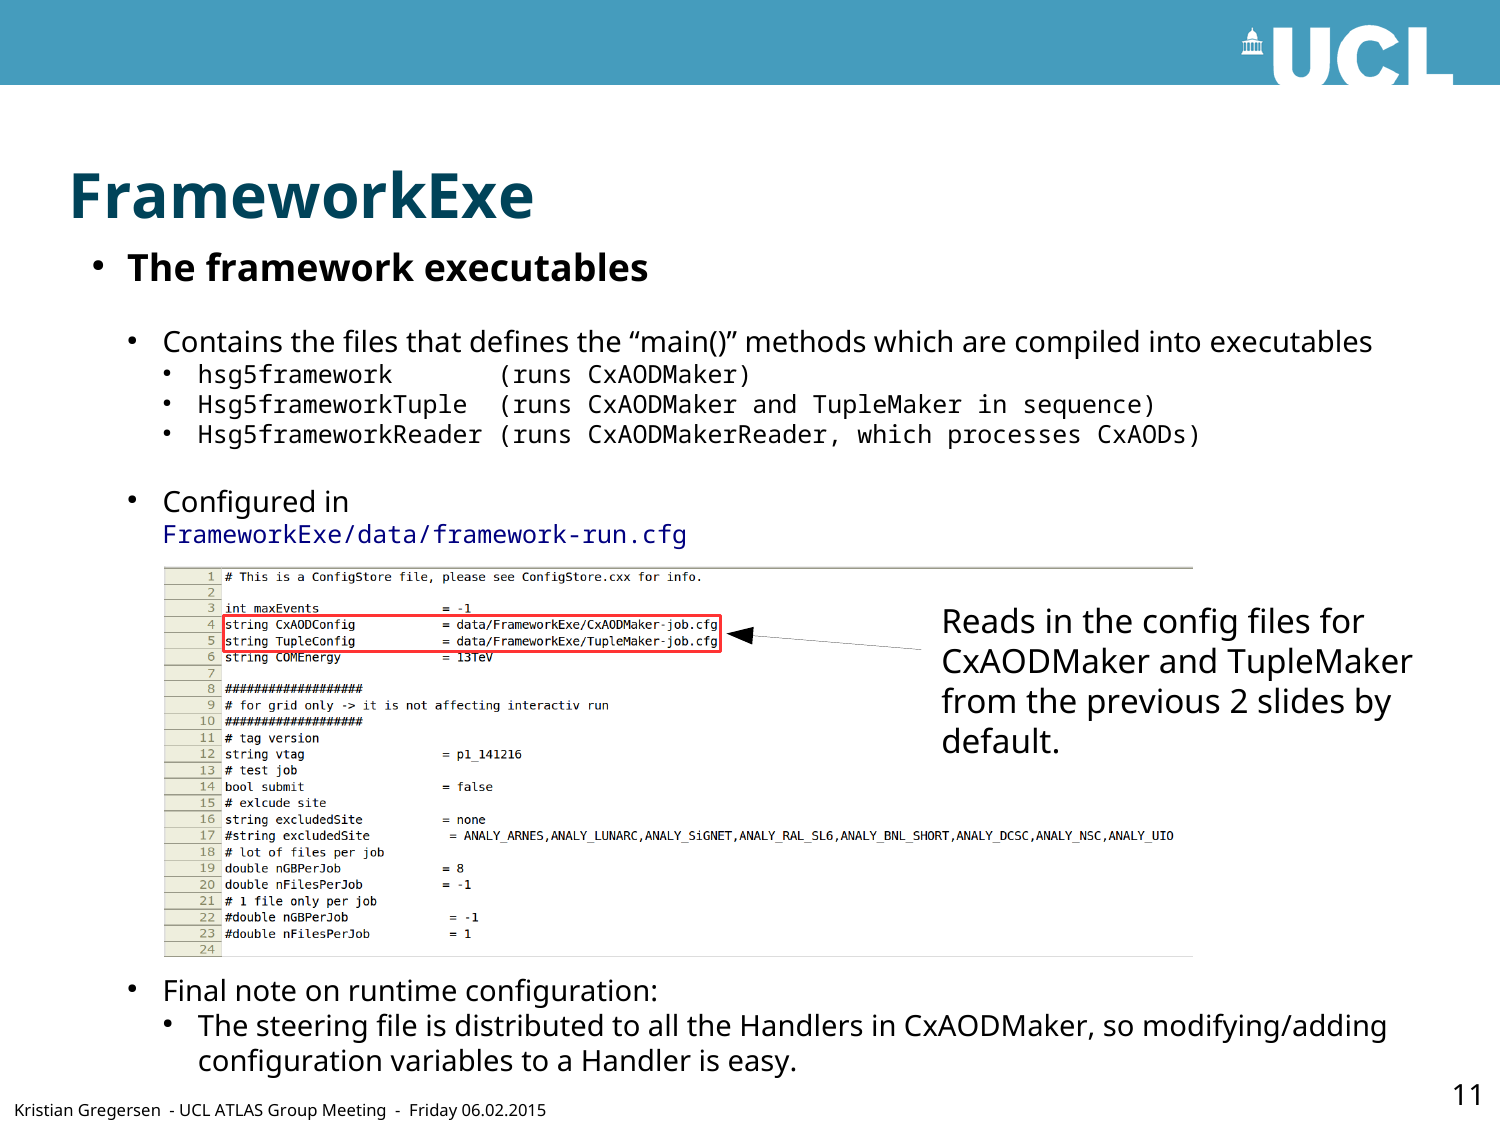

# FrameworkExe
The framework executables
Contains the files that defines the “main()” methods which are compiled into executables
hsg5framework (runs CxAODMaker)
Hsg5frameworkTuple (runs CxAODMaker and TupleMaker in sequence)
Hsg5frameworkReader (runs CxAODMakerReader, which processes CxAODs)
Configured in
FrameworkExe/data/framework-run.cfg
Final note on runtime configuration:
The steering file is distributed to all the Handlers in CxAODMaker, so modifying/adding
configuration variables to a Handler is easy.
Reads in the config files for CxAODMaker and TupleMaker from the previous 2 slides by default.
11